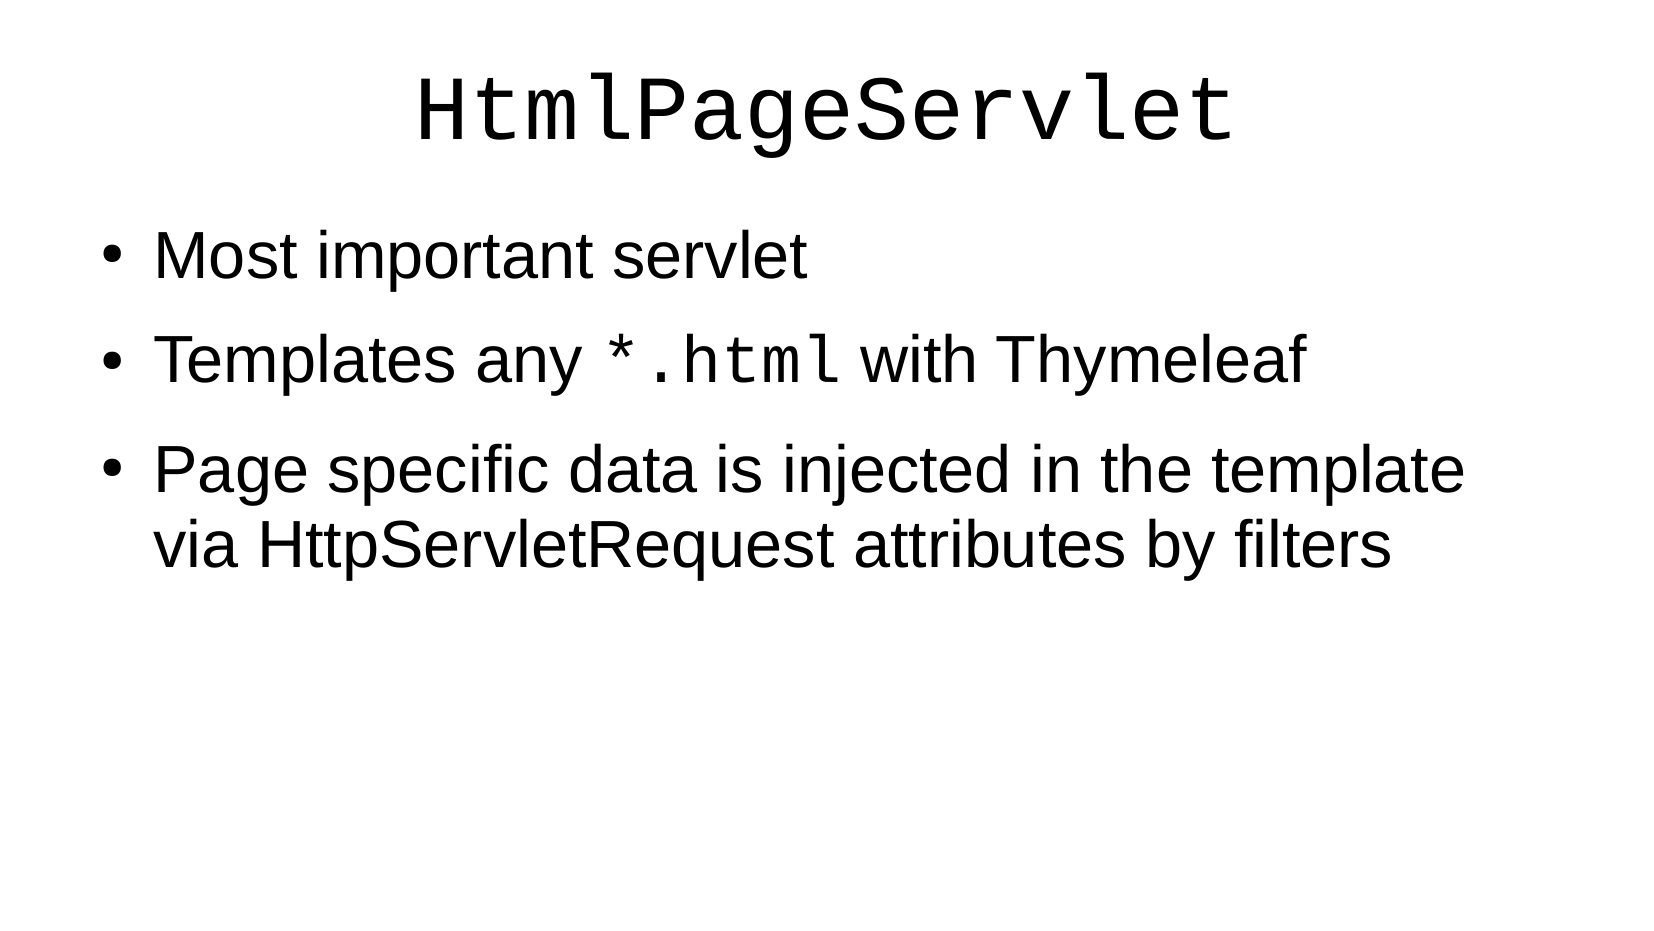

# HtmlPageServlet
Most important servlet
Templates any *.html with Thymeleaf
Page specific data is injected in the template via HttpServletRequest attributes by filters